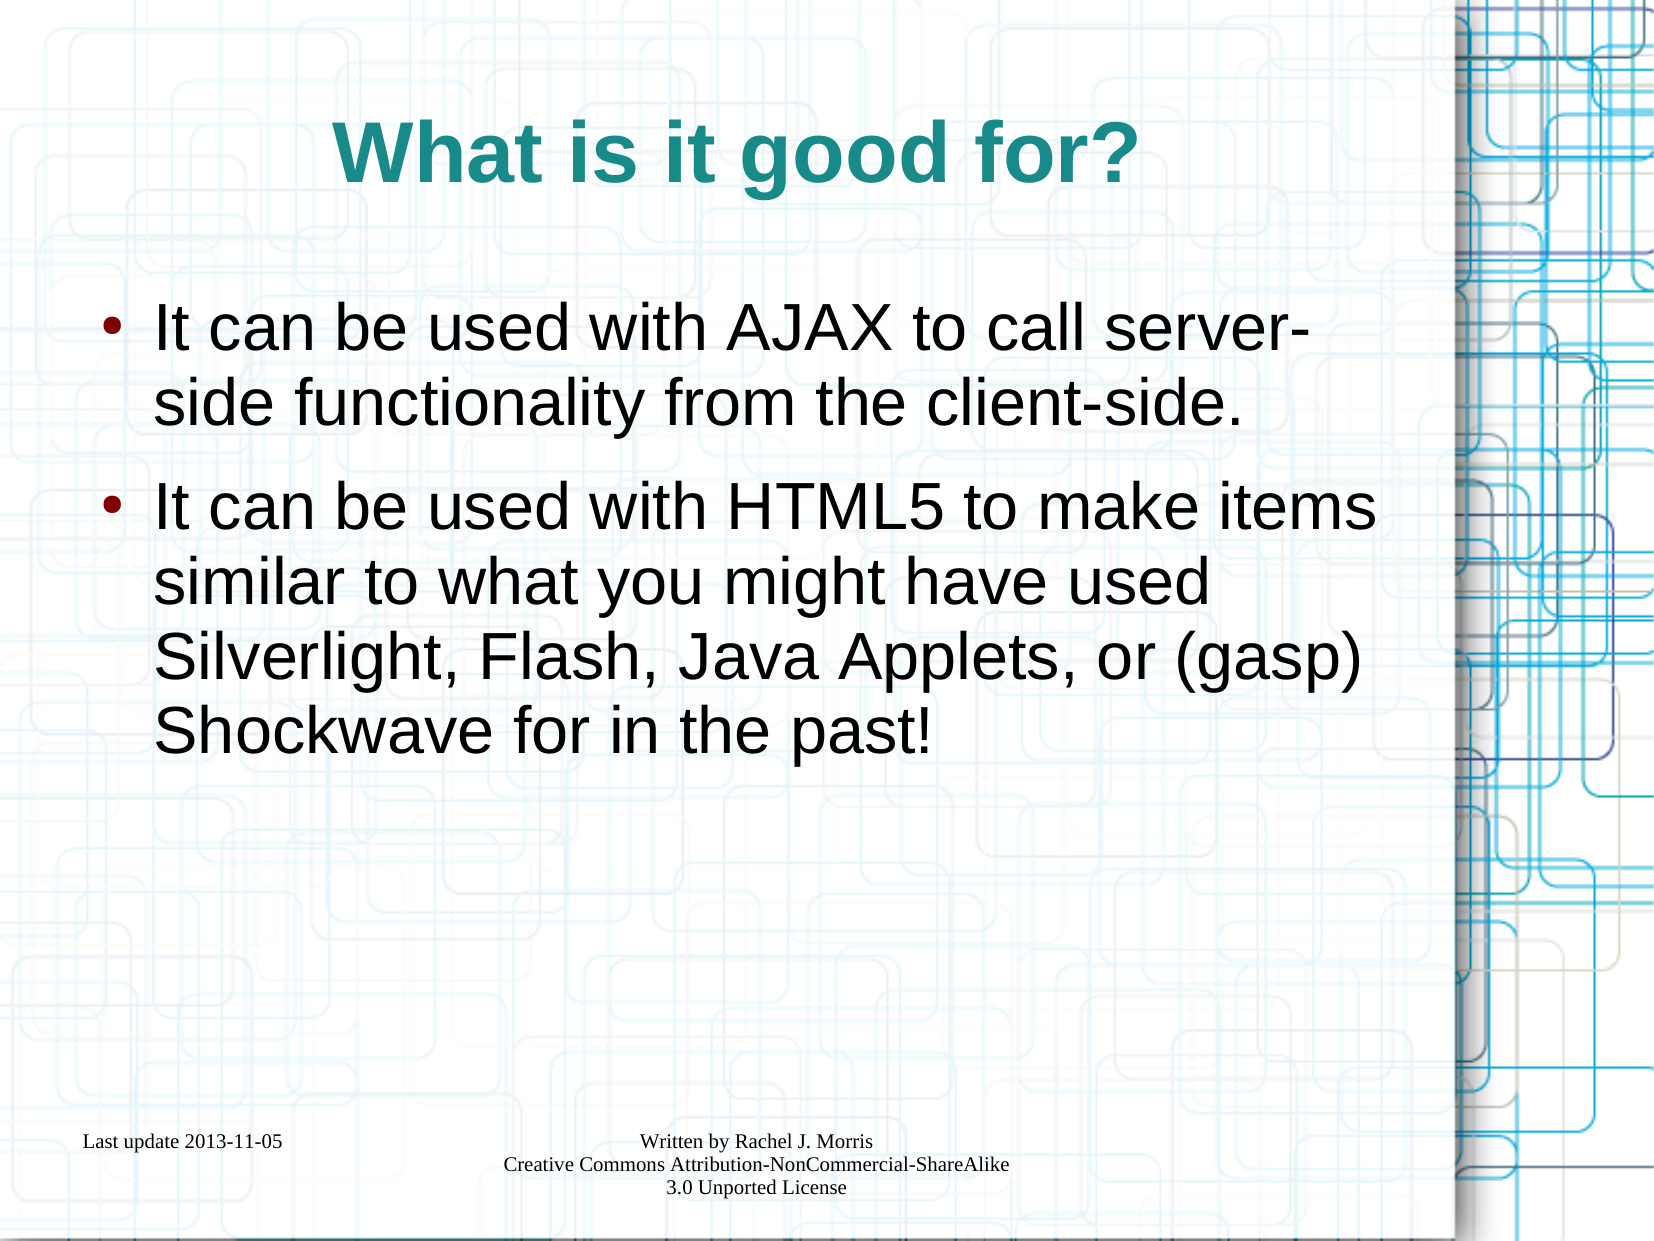

# What is it good for?
It can be used with AJAX to call server-side functionality from the client-side.
It can be used with HTML5 to make items similar to what you might have used Silverlight, Flash, Java Applets, or (gasp) Shockwave for in the past!